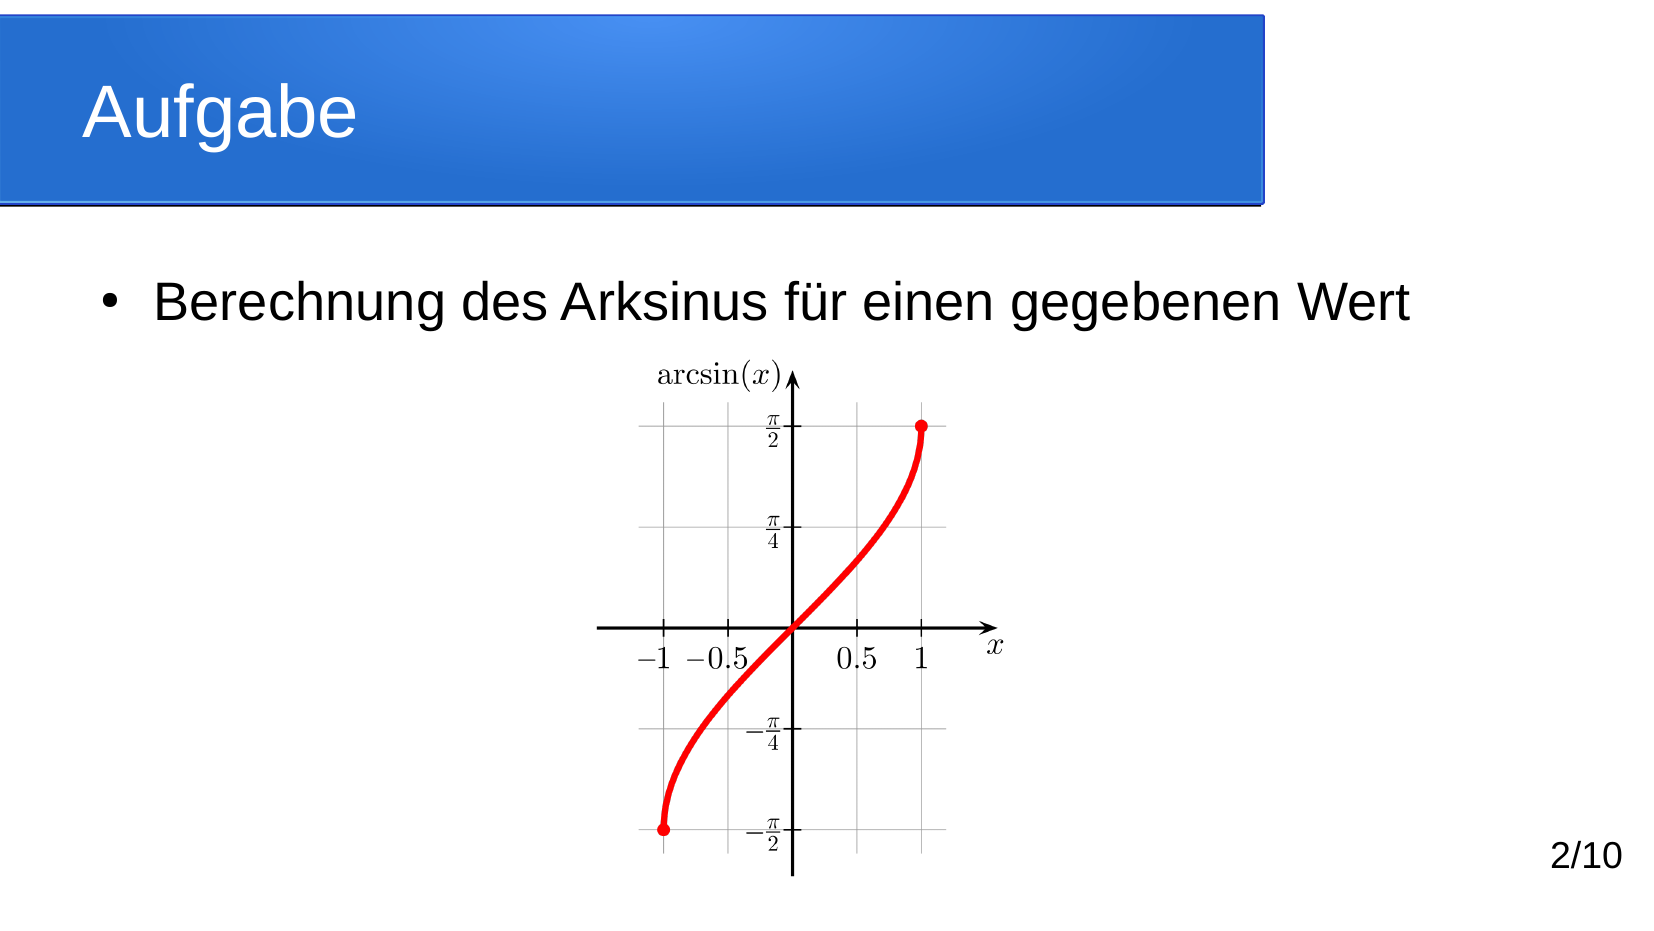

# Aufgabe
Berechnung des Arksinus für einen gegebenen Wert
2/10